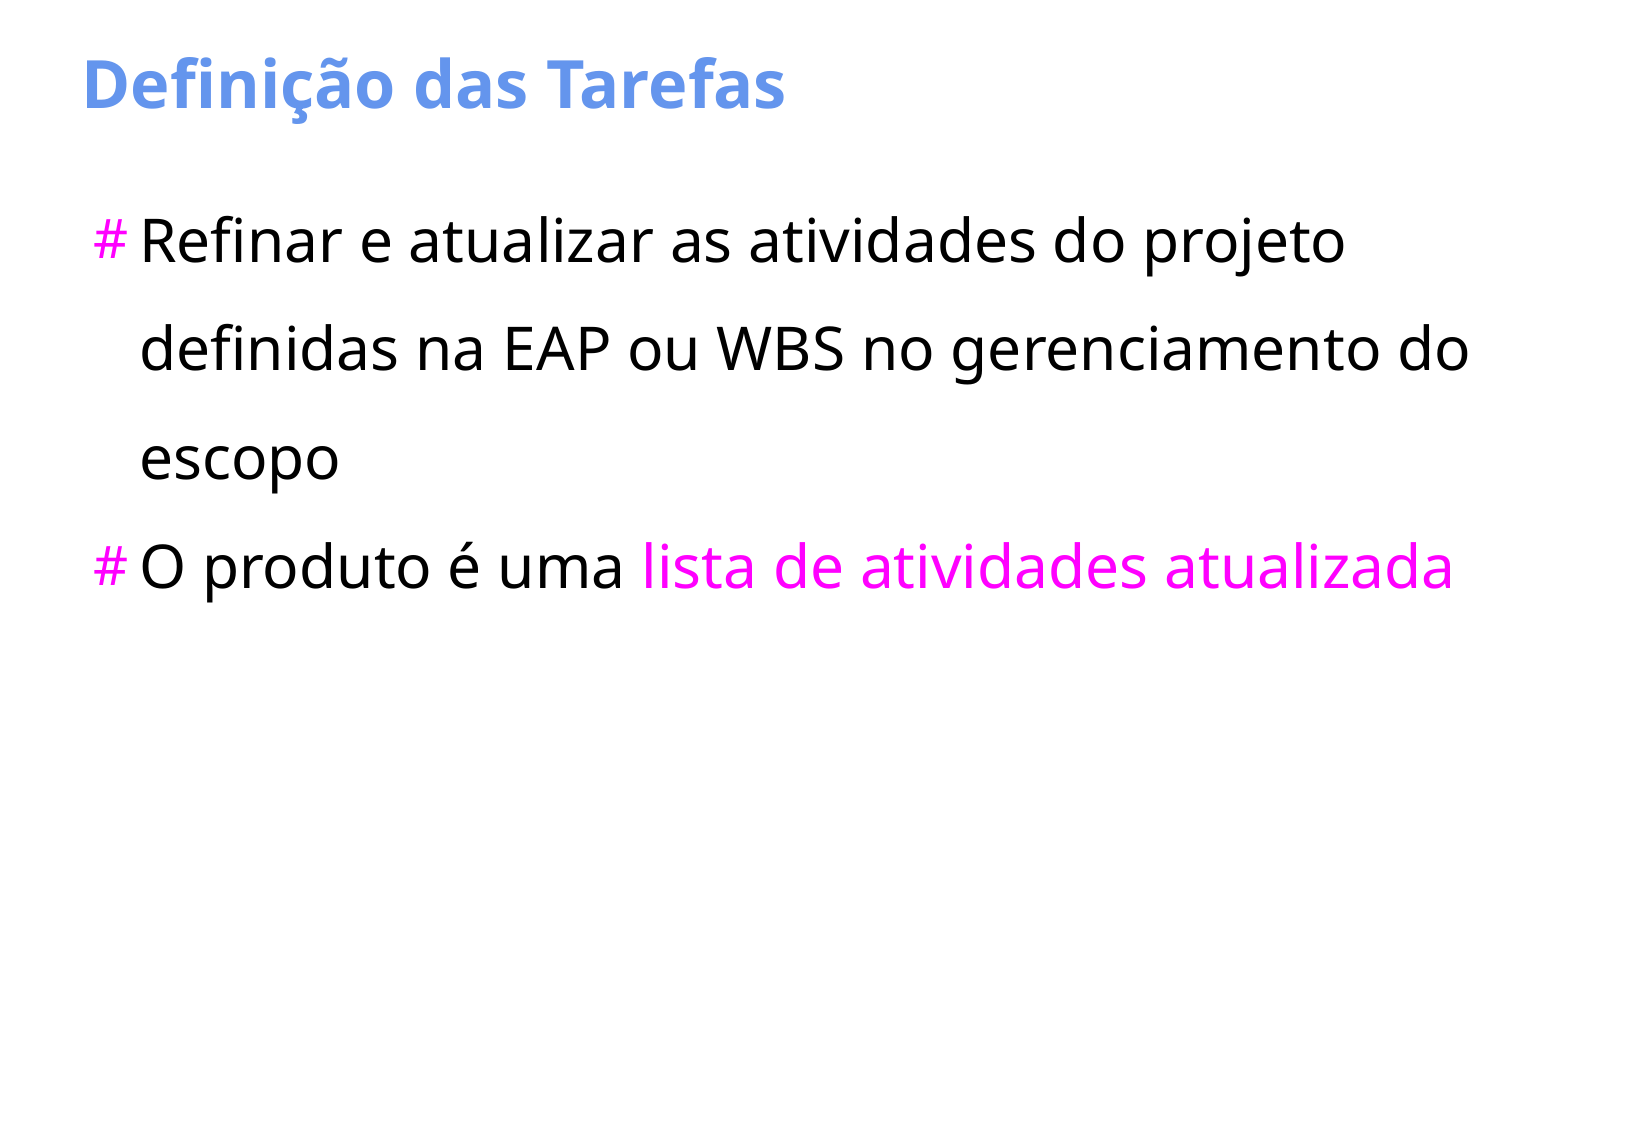

# Definição das Tarefas
Refinar e atualizar as atividades do projeto definidas na EAP ou WBS no gerenciamento do escopo
O produto é uma lista de atividades atualizada